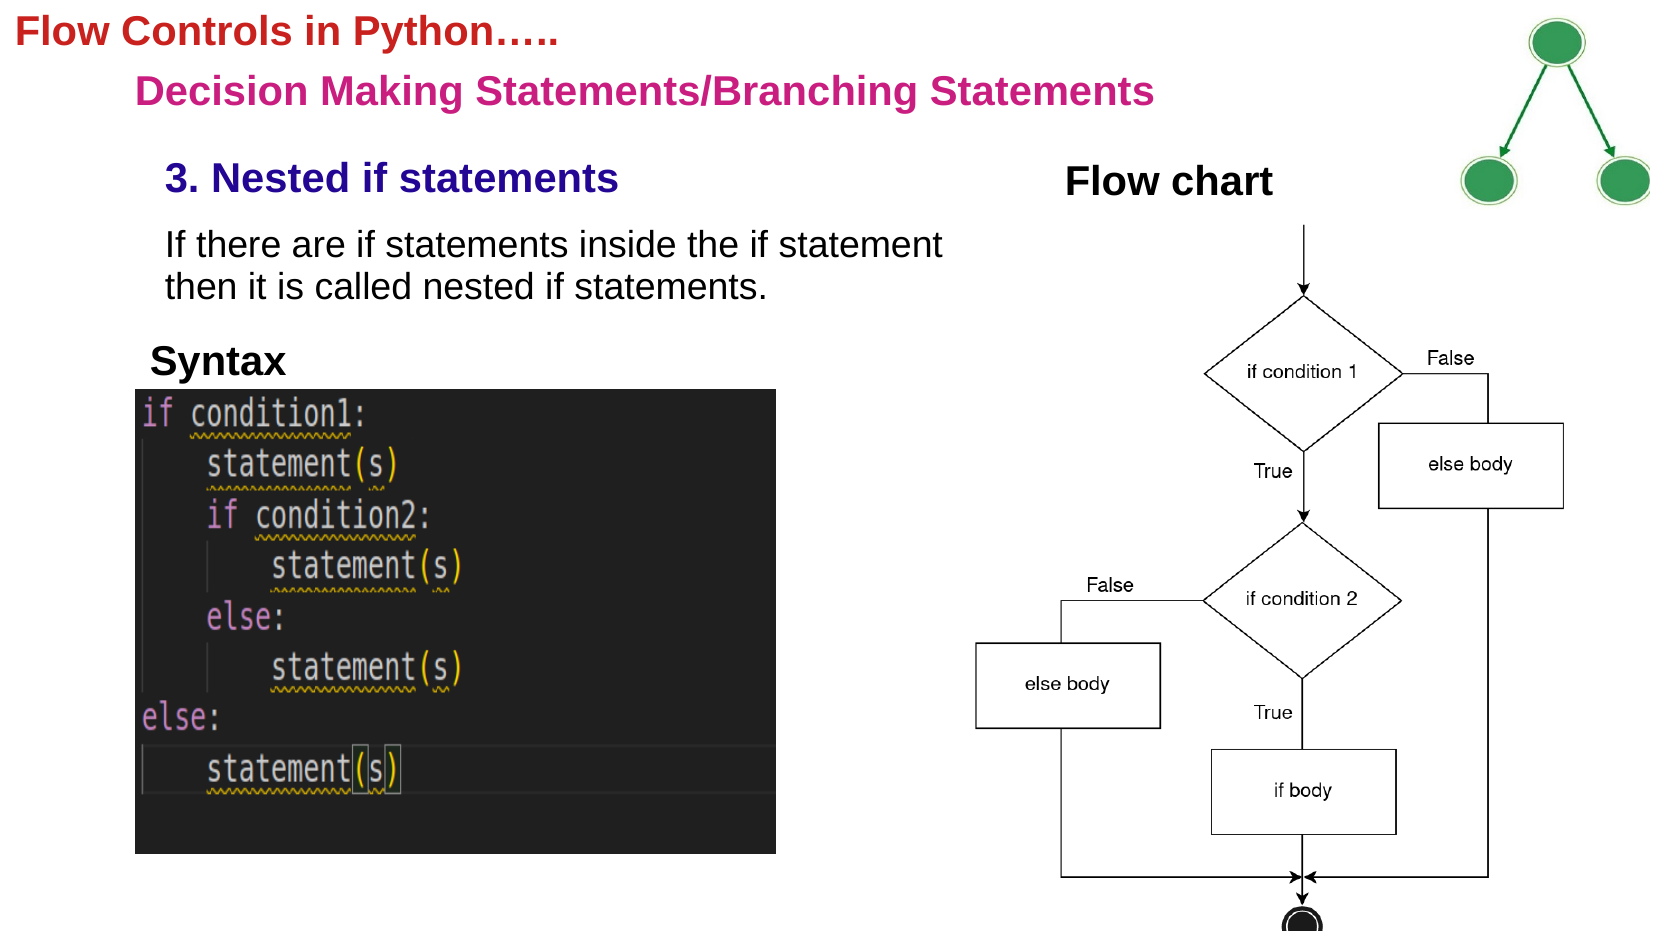

Flow Controls in Python…..
Decision Making Statements/Branching Statements
3. Nested if statements
Flow chart
If there are if statements inside the if statement then it is called nested if statements.
Syntax